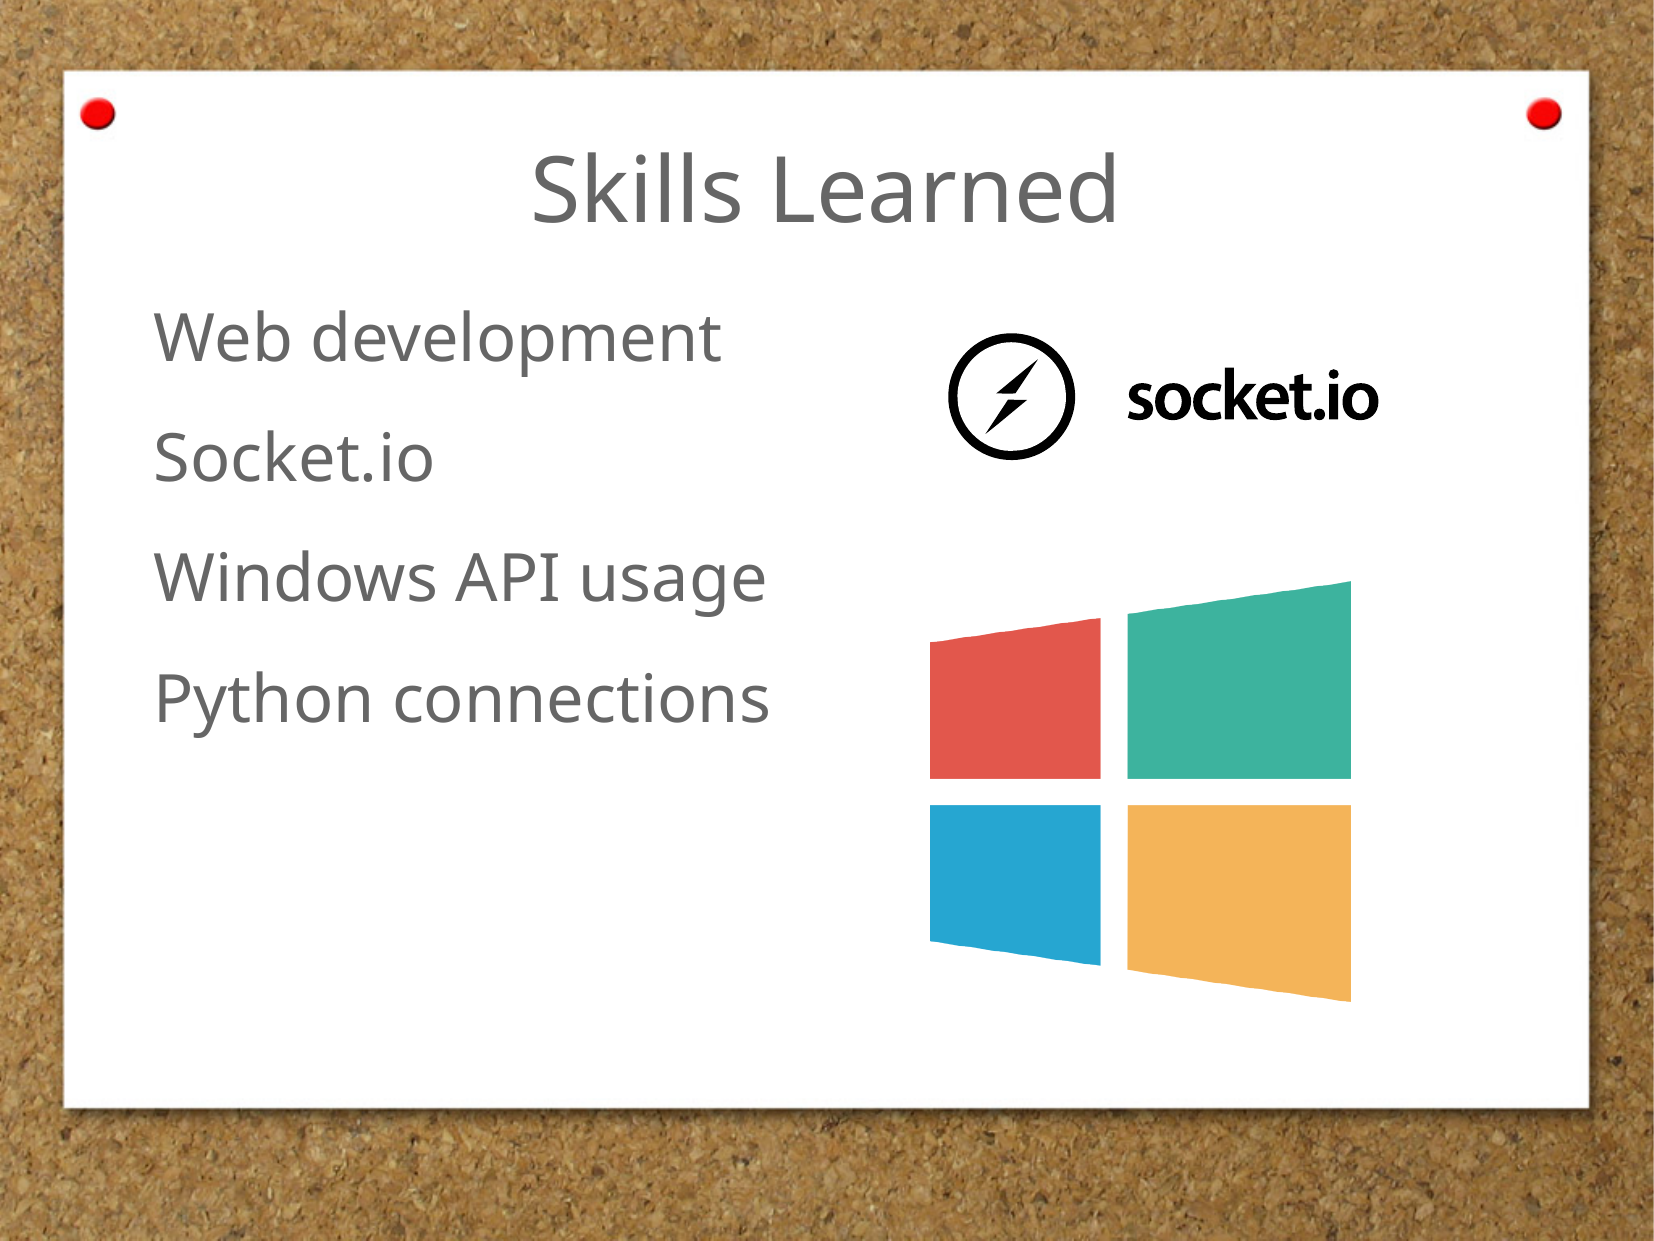

# Skills Learned
Web development
Socket.io
Windows API usage
Python connections